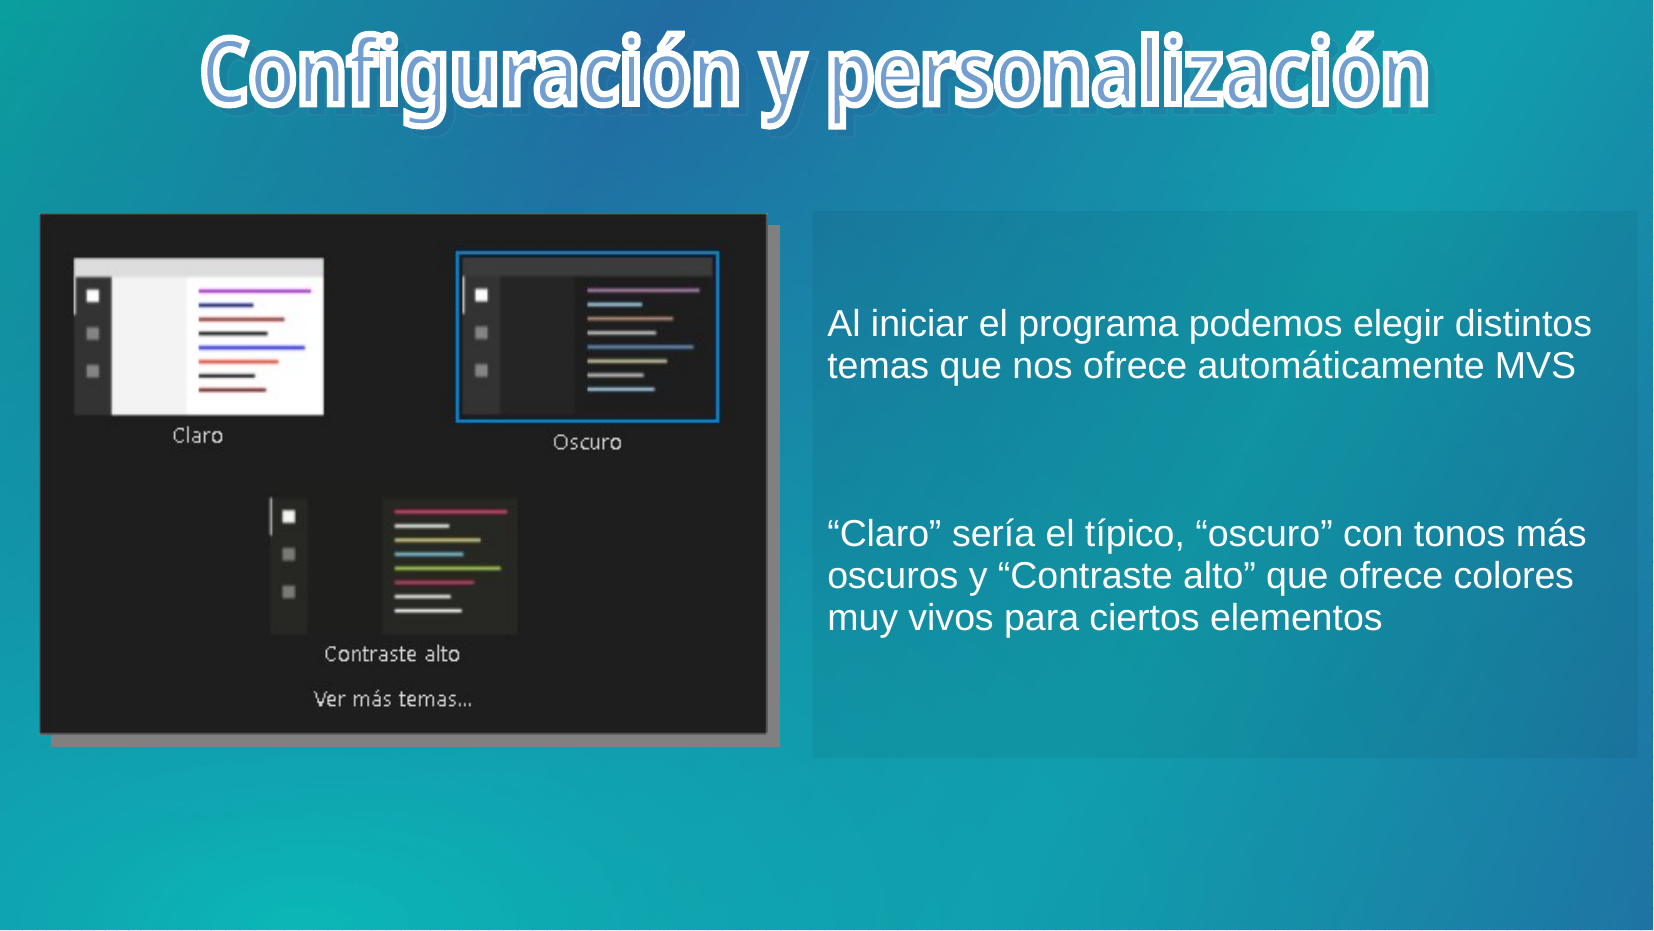

Configuración y personalización
Al iniciar el programa podemos elegir distintos
temas que nos ofrece automáticamente MVS
“Claro” sería el típico, “oscuro” con tonos más
oscuros y “Contraste alto” que ofrece colores
muy vivos para ciertos elementos